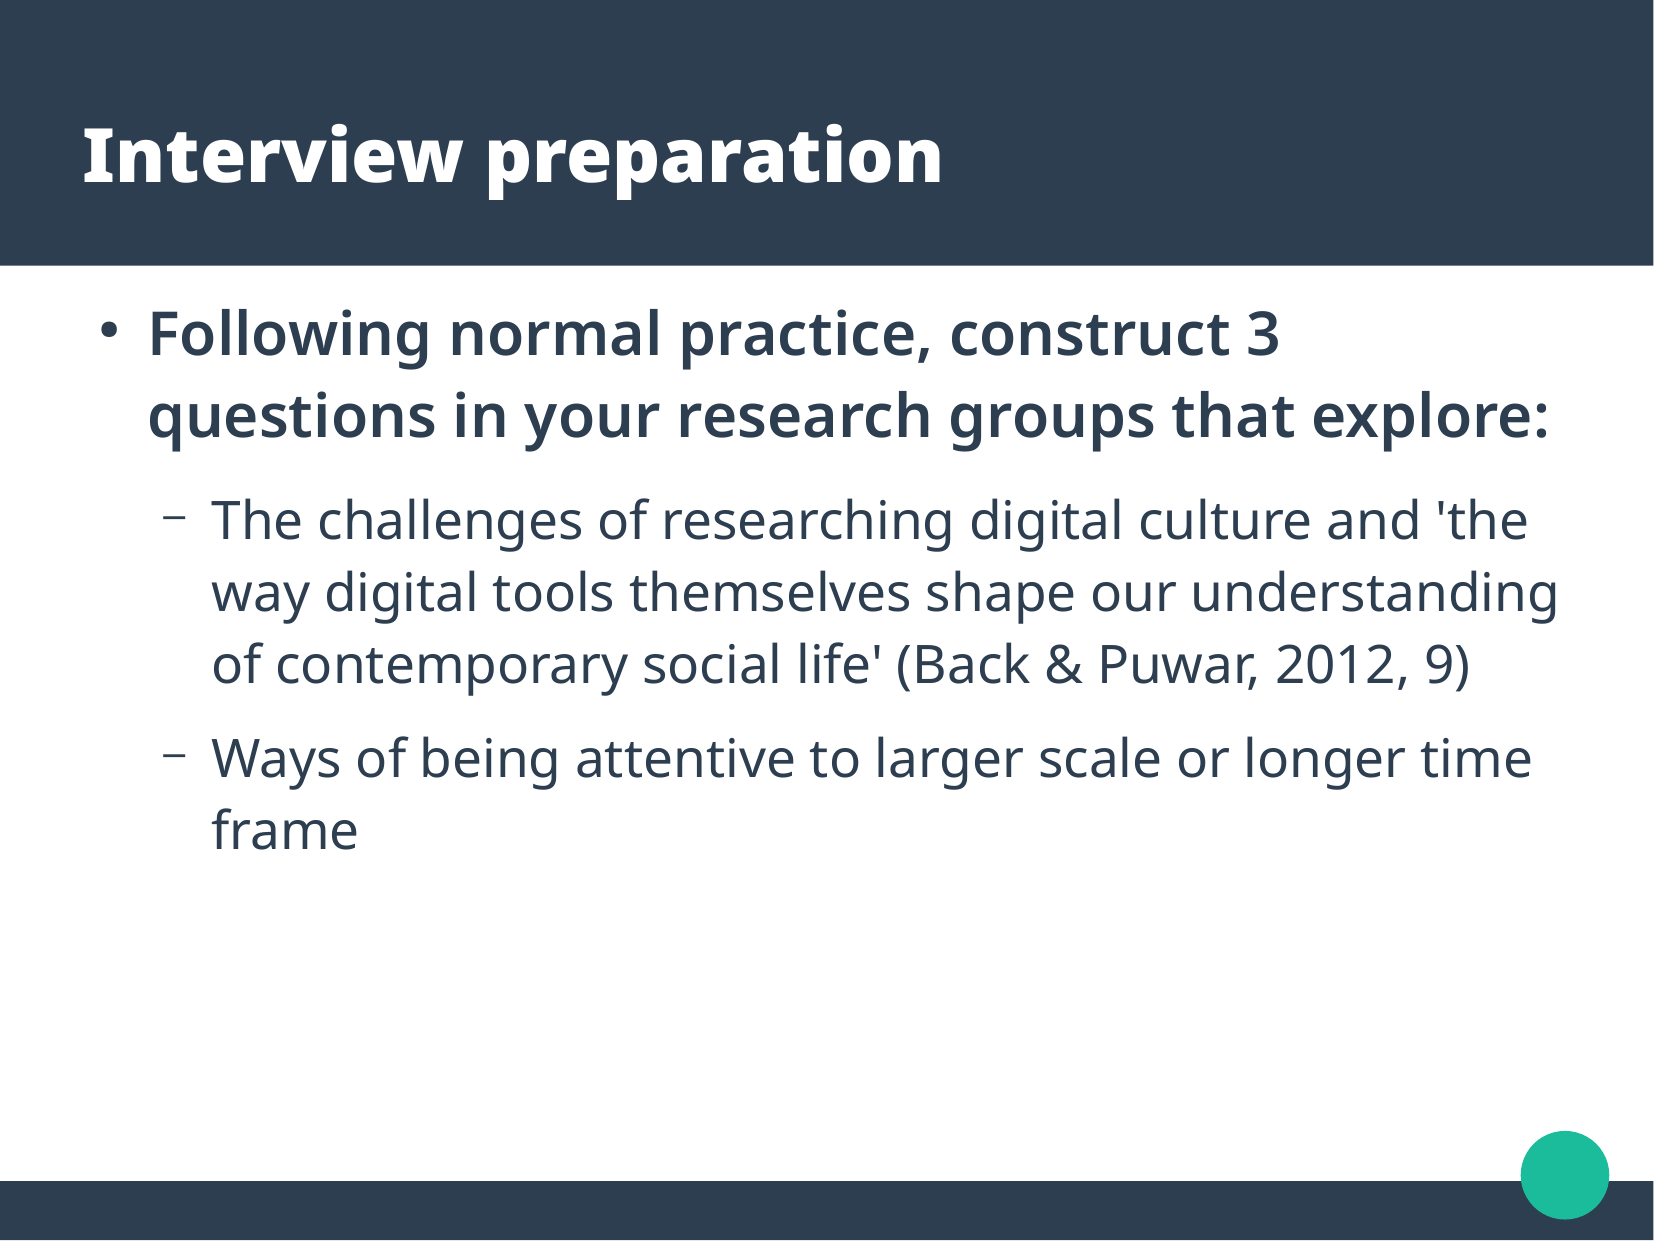

# Interview preparation
Following normal practice, construct 3 questions in your research groups that explore:
The challenges of researching digital culture and 'the way digital tools themselves shape our understanding of contemporary social life' (Back & Puwar, 2012, 9)
Ways of being attentive to larger scale or longer time frame